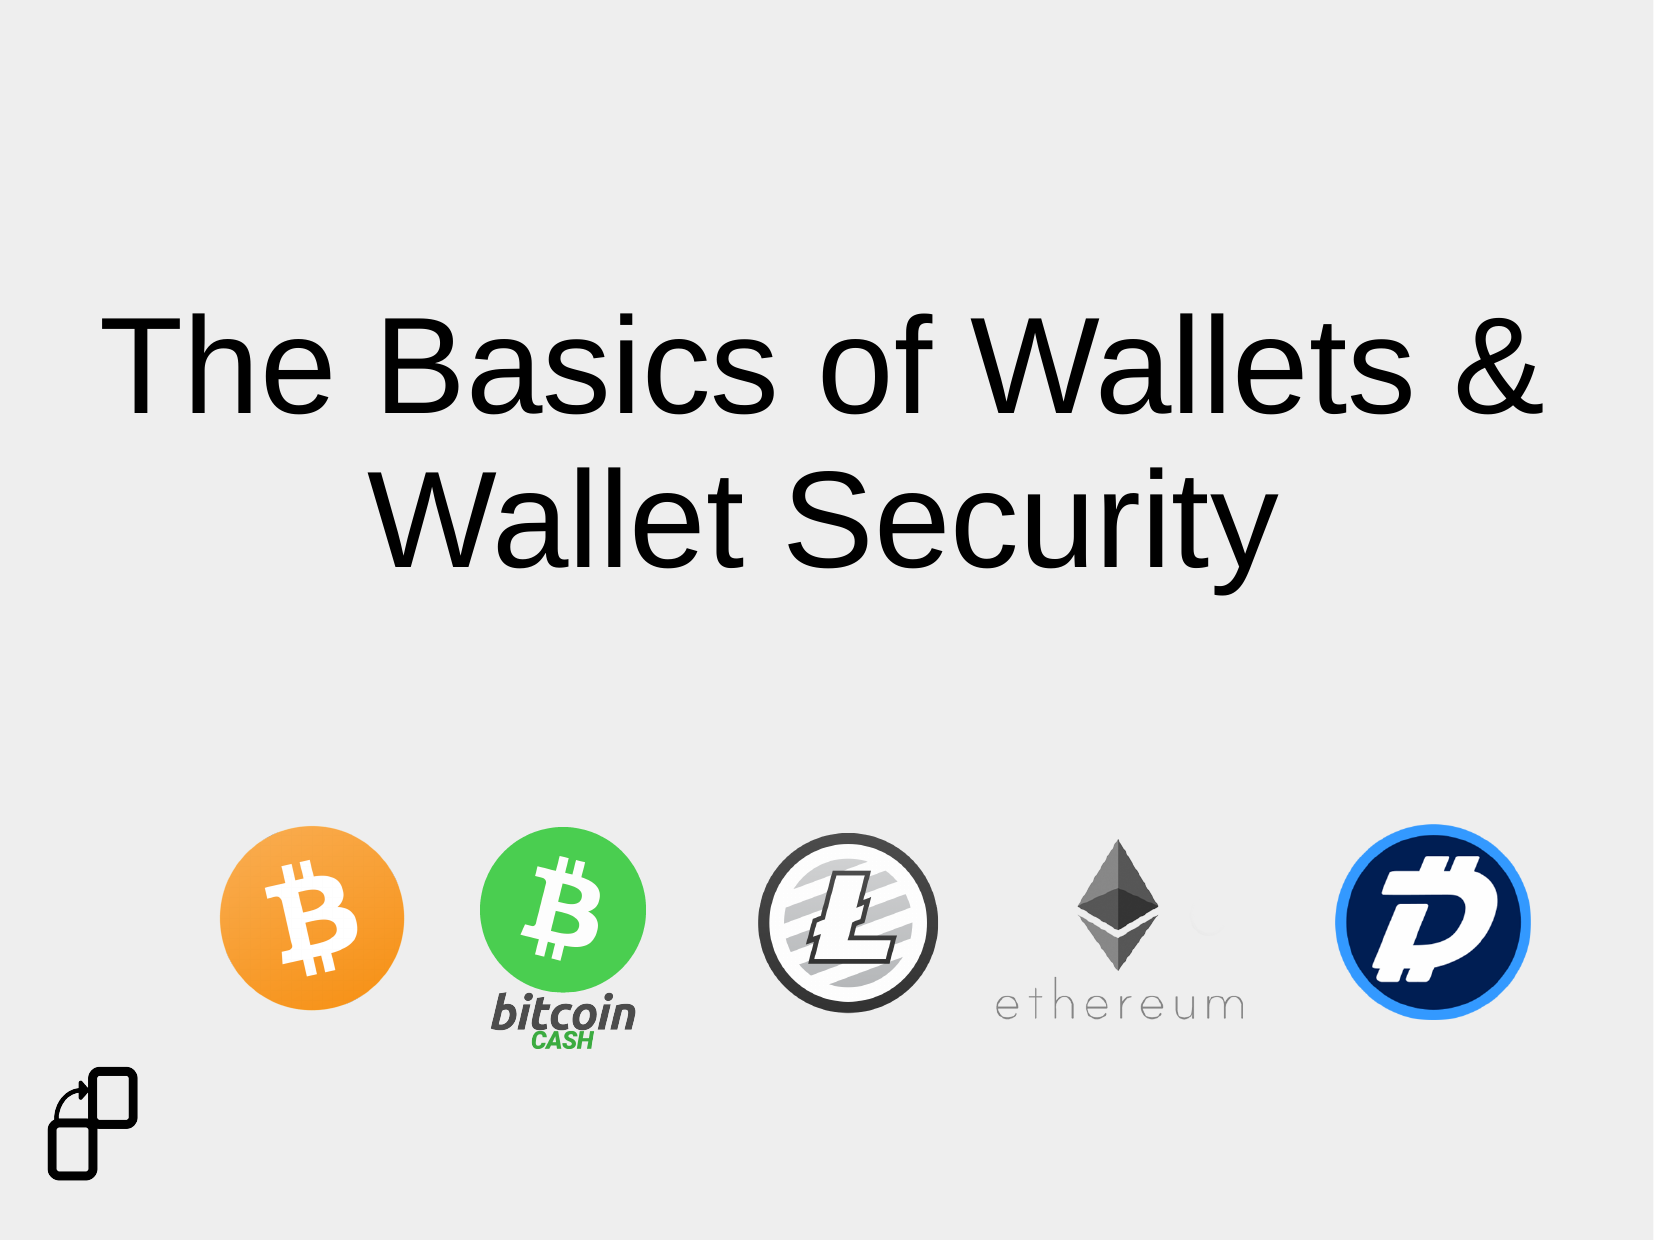

# The Basics of Wallets & Wallet Security